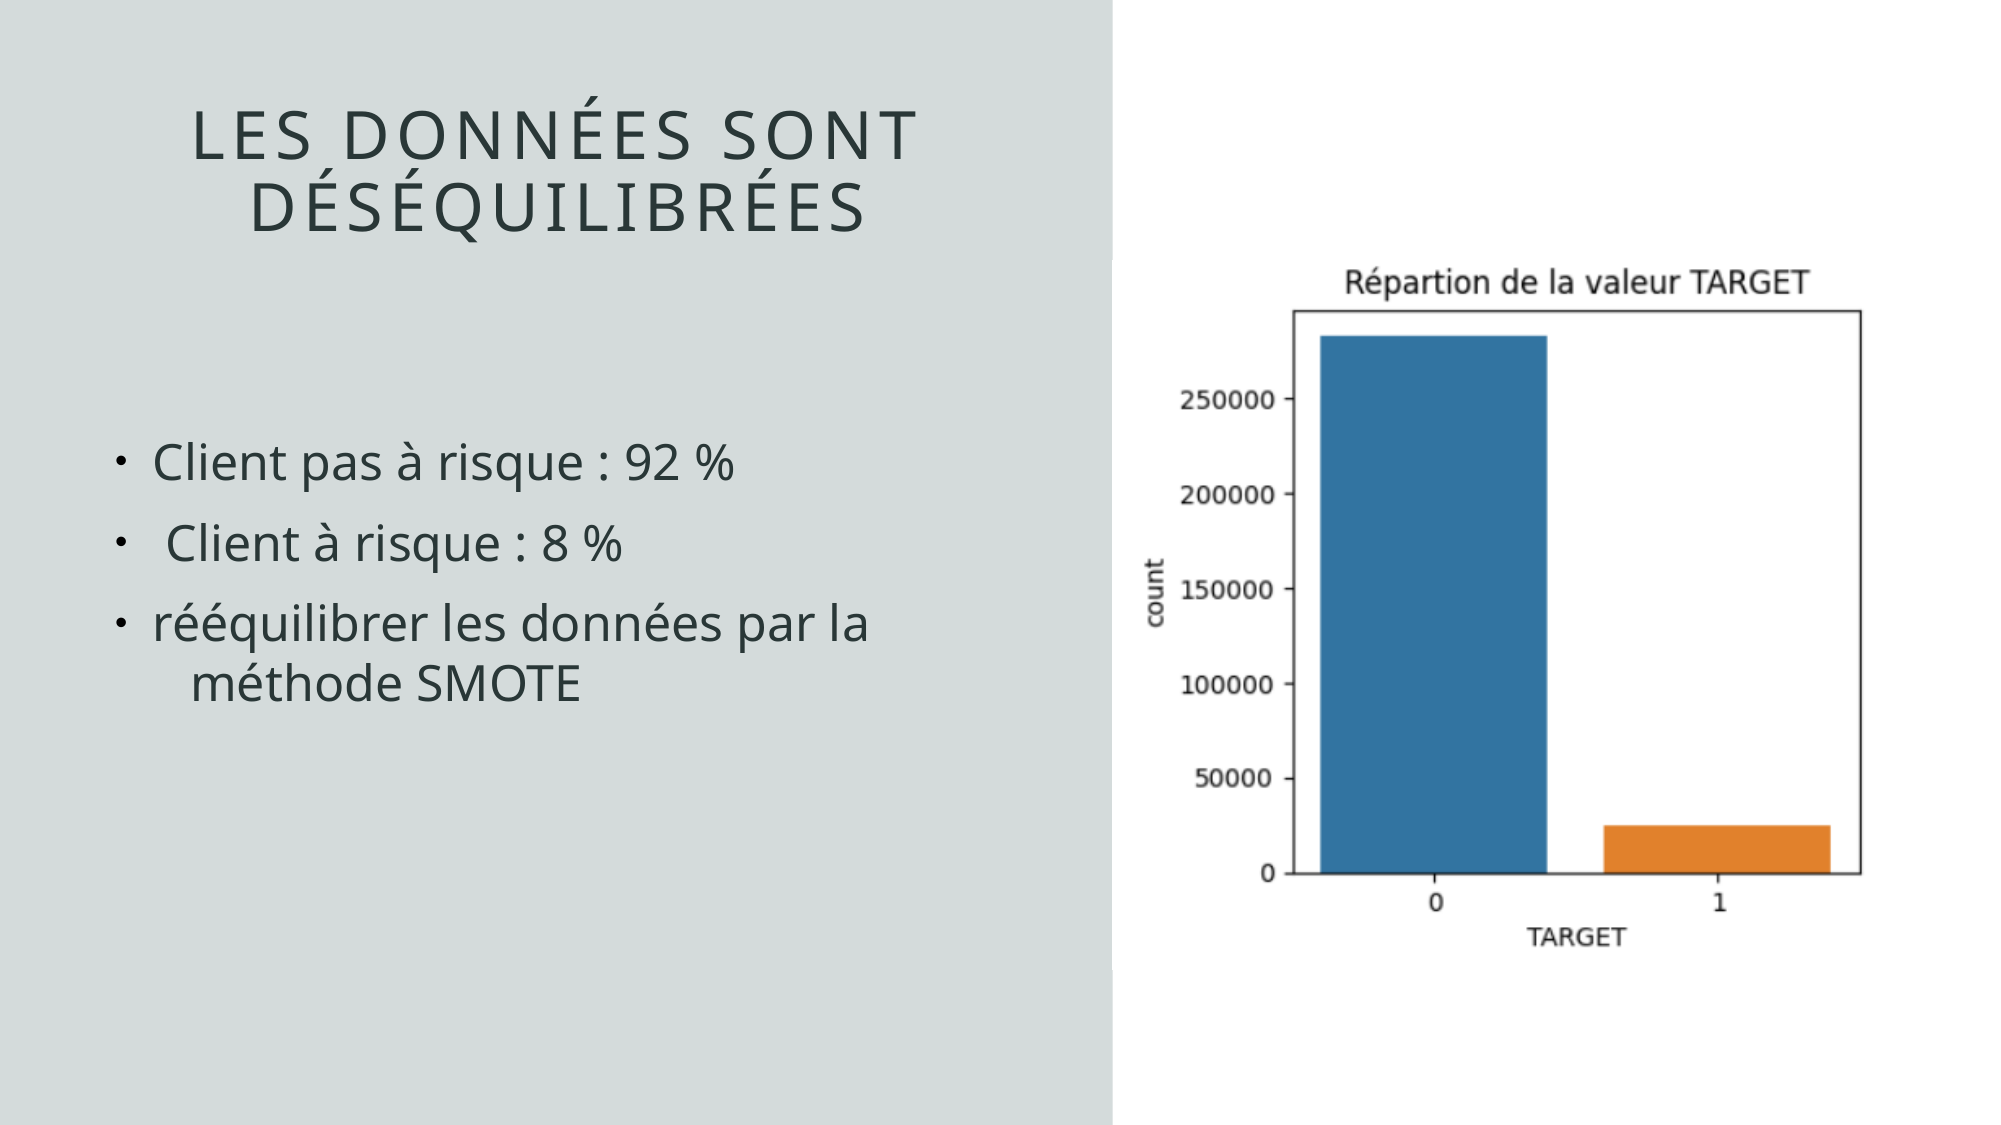

# Les données sont déséquilibrées
Client pas à risque : 92 %
 Client à risque : 8 %
rééquilibrer les données par la méthode SMOTE